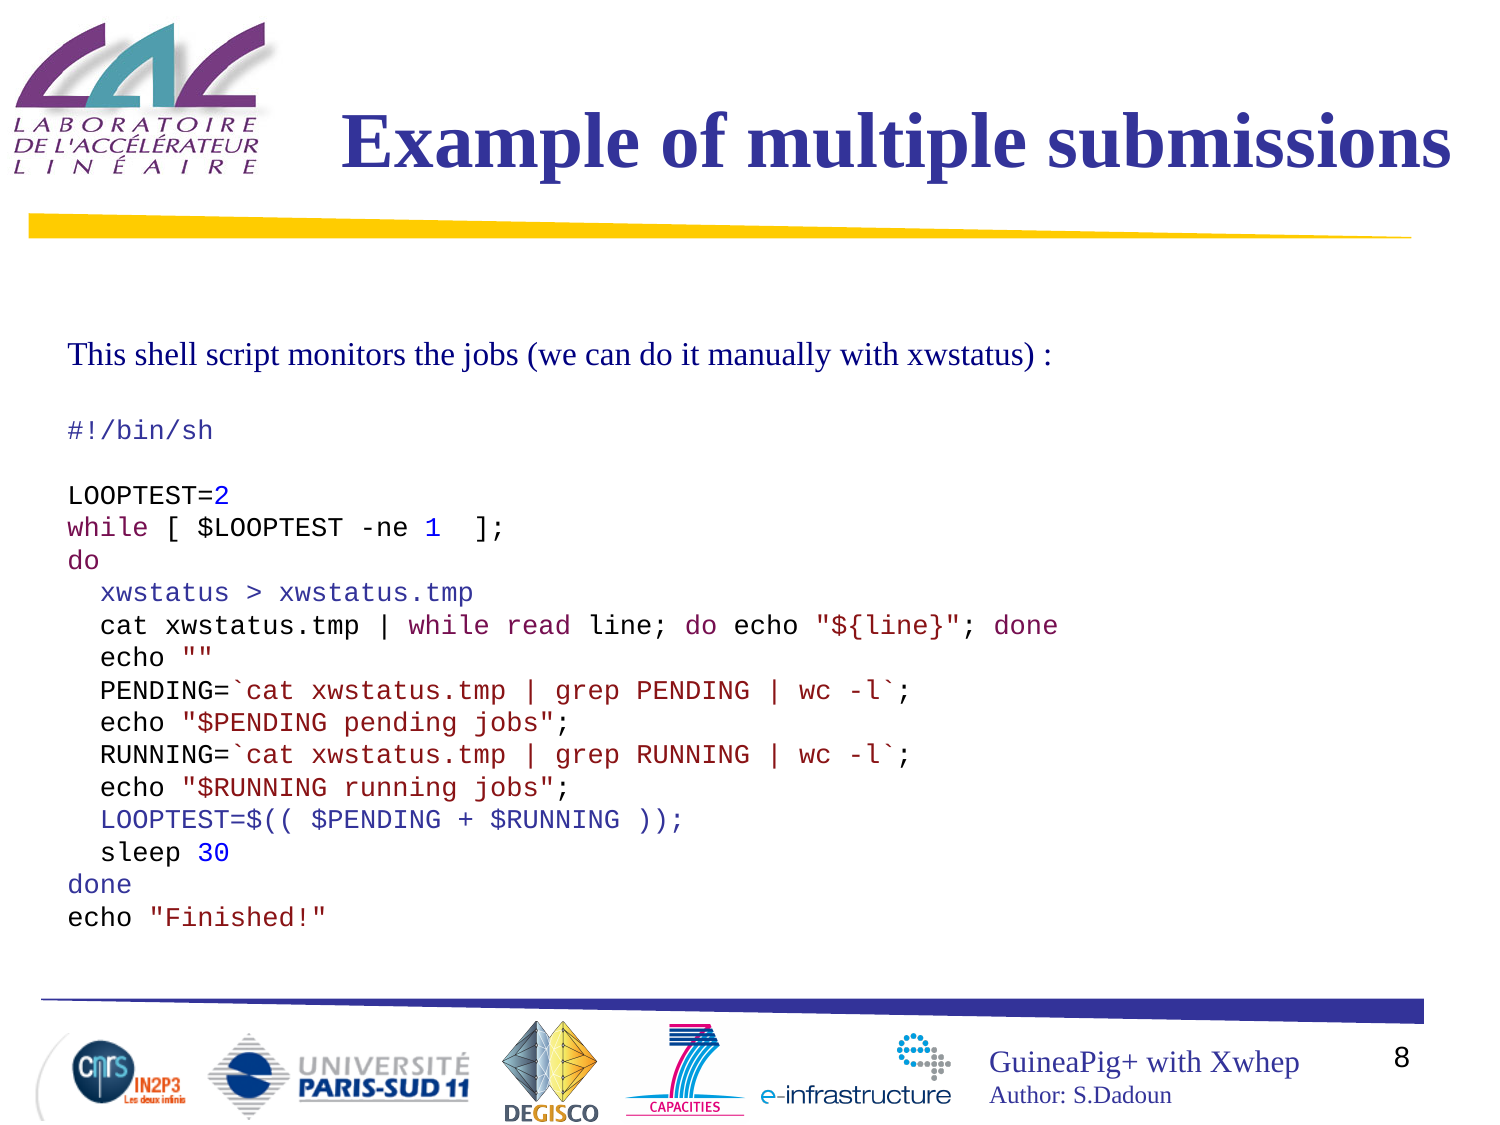

# Example of multiple submissions
This shell script monitors the jobs (we can do it manually with xwstatus) :
#!/bin/sh
LOOPTEST=2
while [ $LOOPTEST -ne 1 ];
do
 xwstatus > xwstatus.tmp
 cat xwstatus.tmp | while read line; do echo "${line}"; done
 echo ""
 PENDING=`cat xwstatus.tmp | grep PENDING | wc -l`;
 echo "$PENDING pending jobs";
 RUNNING=`cat xwstatus.tmp | grep RUNNING | wc -l`;
 echo "$RUNNING running jobs";
 LOOPTEST=$(( $PENDING + $RUNNING ));
 sleep 30
done
echo "Finished!"